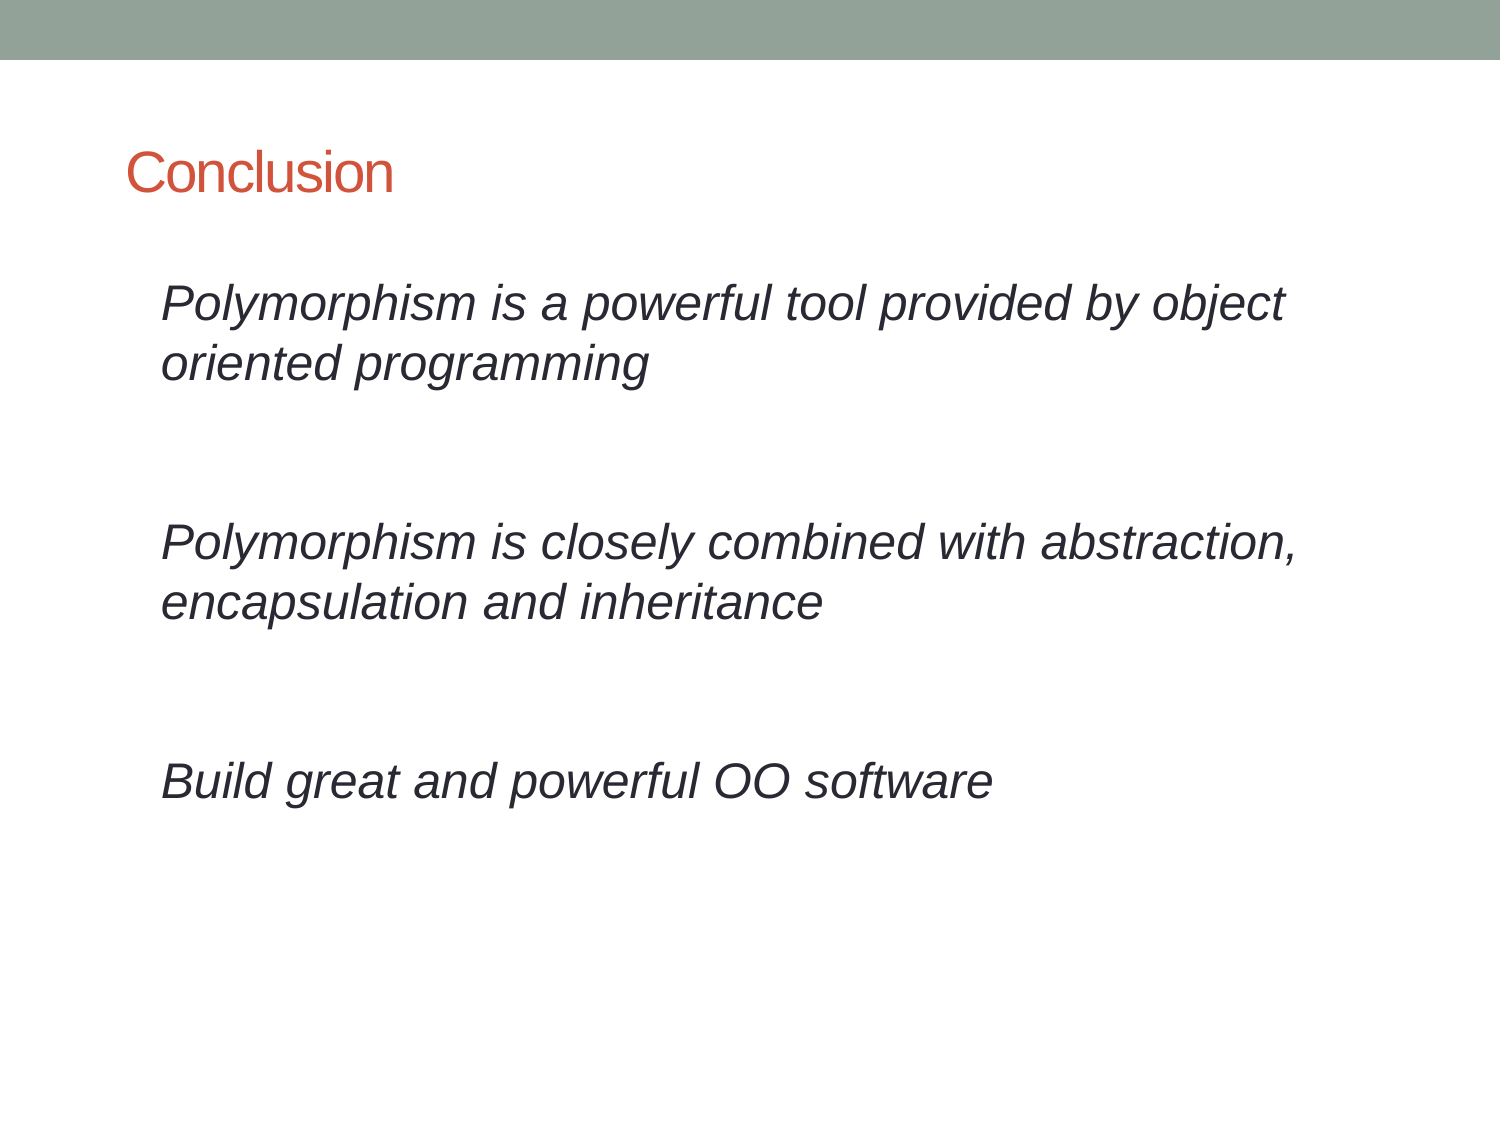

# Conclusion
Polymorphism is a powerful tool provided by object oriented programming
Polymorphism is closely combined with abstraction, encapsulation and inheritance
Build great and powerful OO software